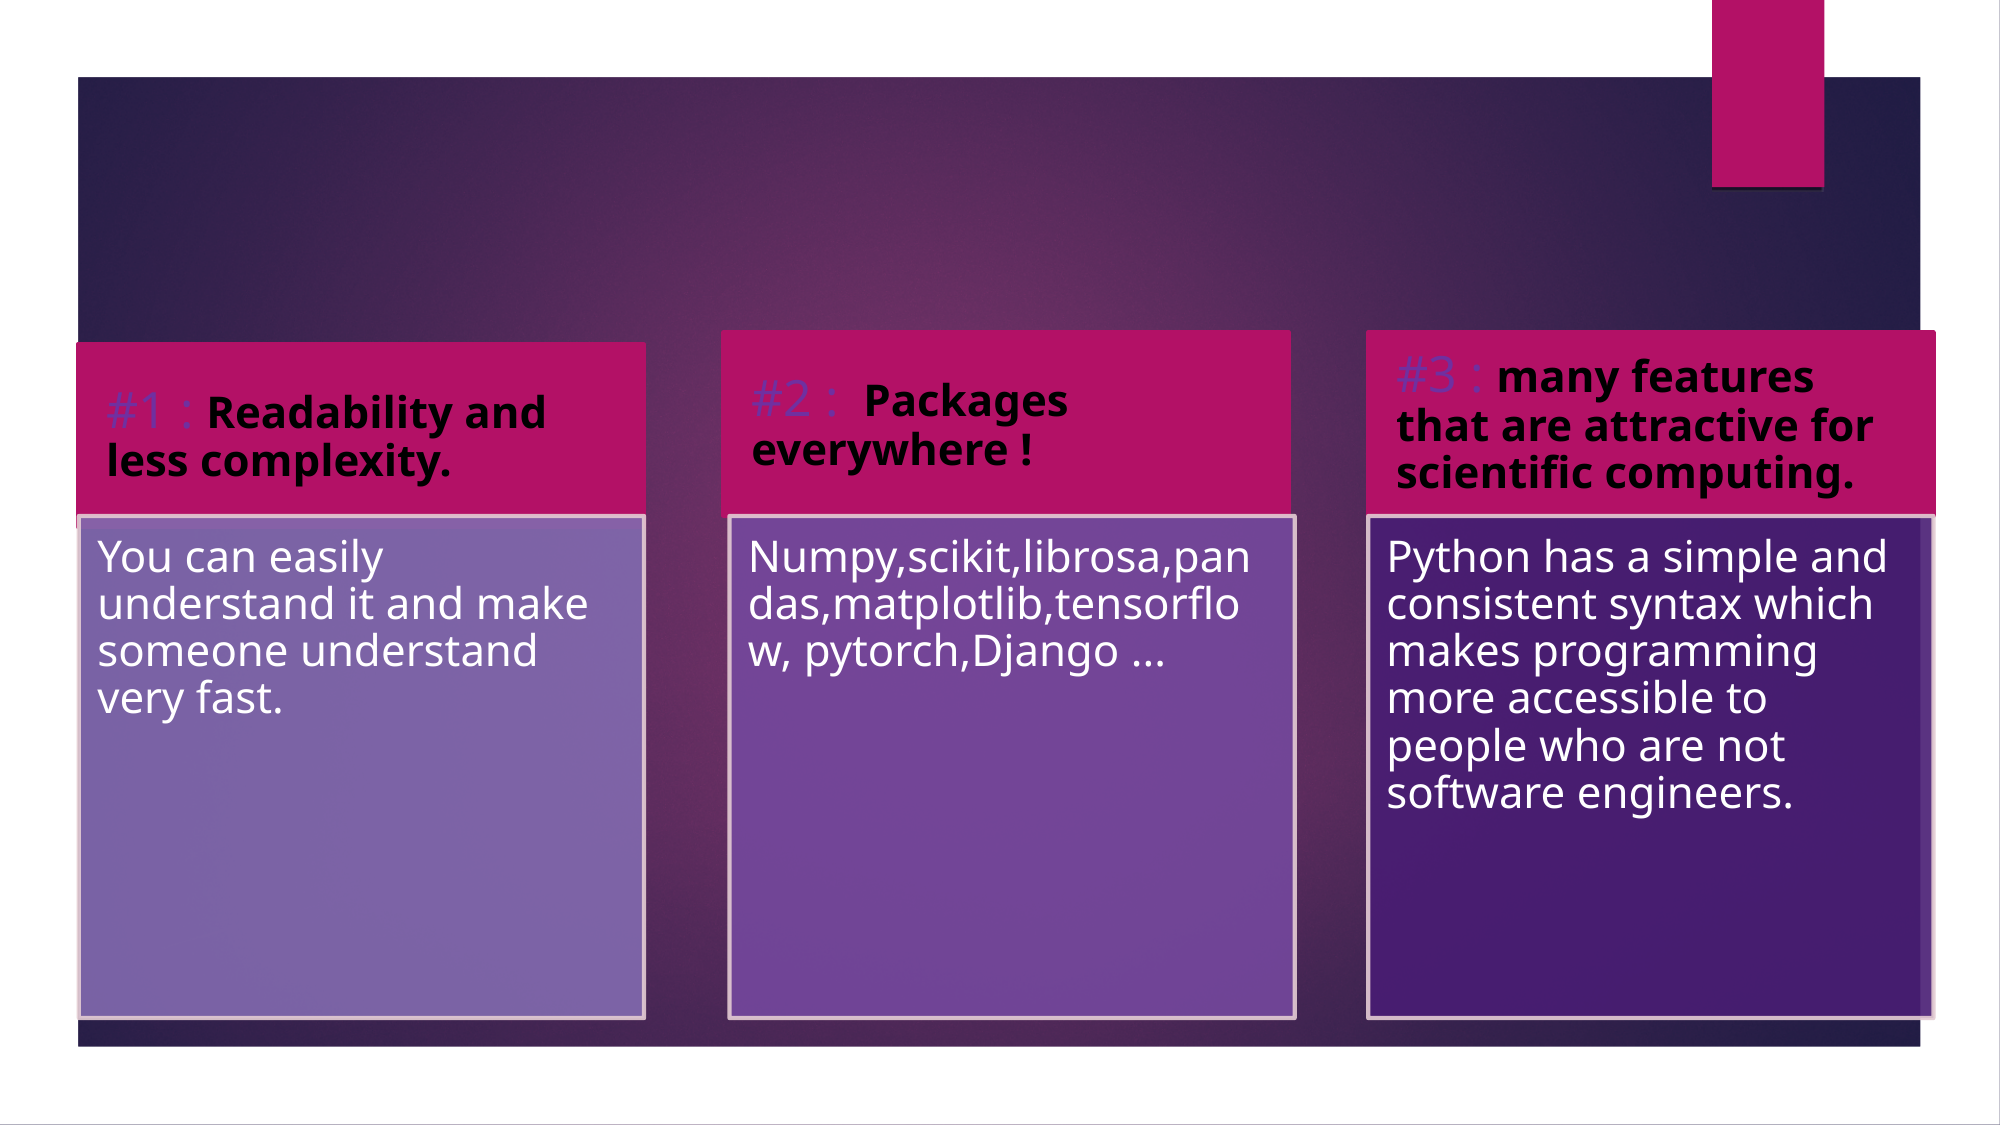

#2 : Packages everywhere !
#3 : many features that are attractive for scientific computing.
#1 : Readability and less complexity.
You can easily understand it and make someone understand very fast.
Numpy,scikit,librosa,pandas,matplotlib,tensorflow, pytorch,Django ...
Python has a simple and consistent syntax which makes programming more accessible to people who are not software engineers.